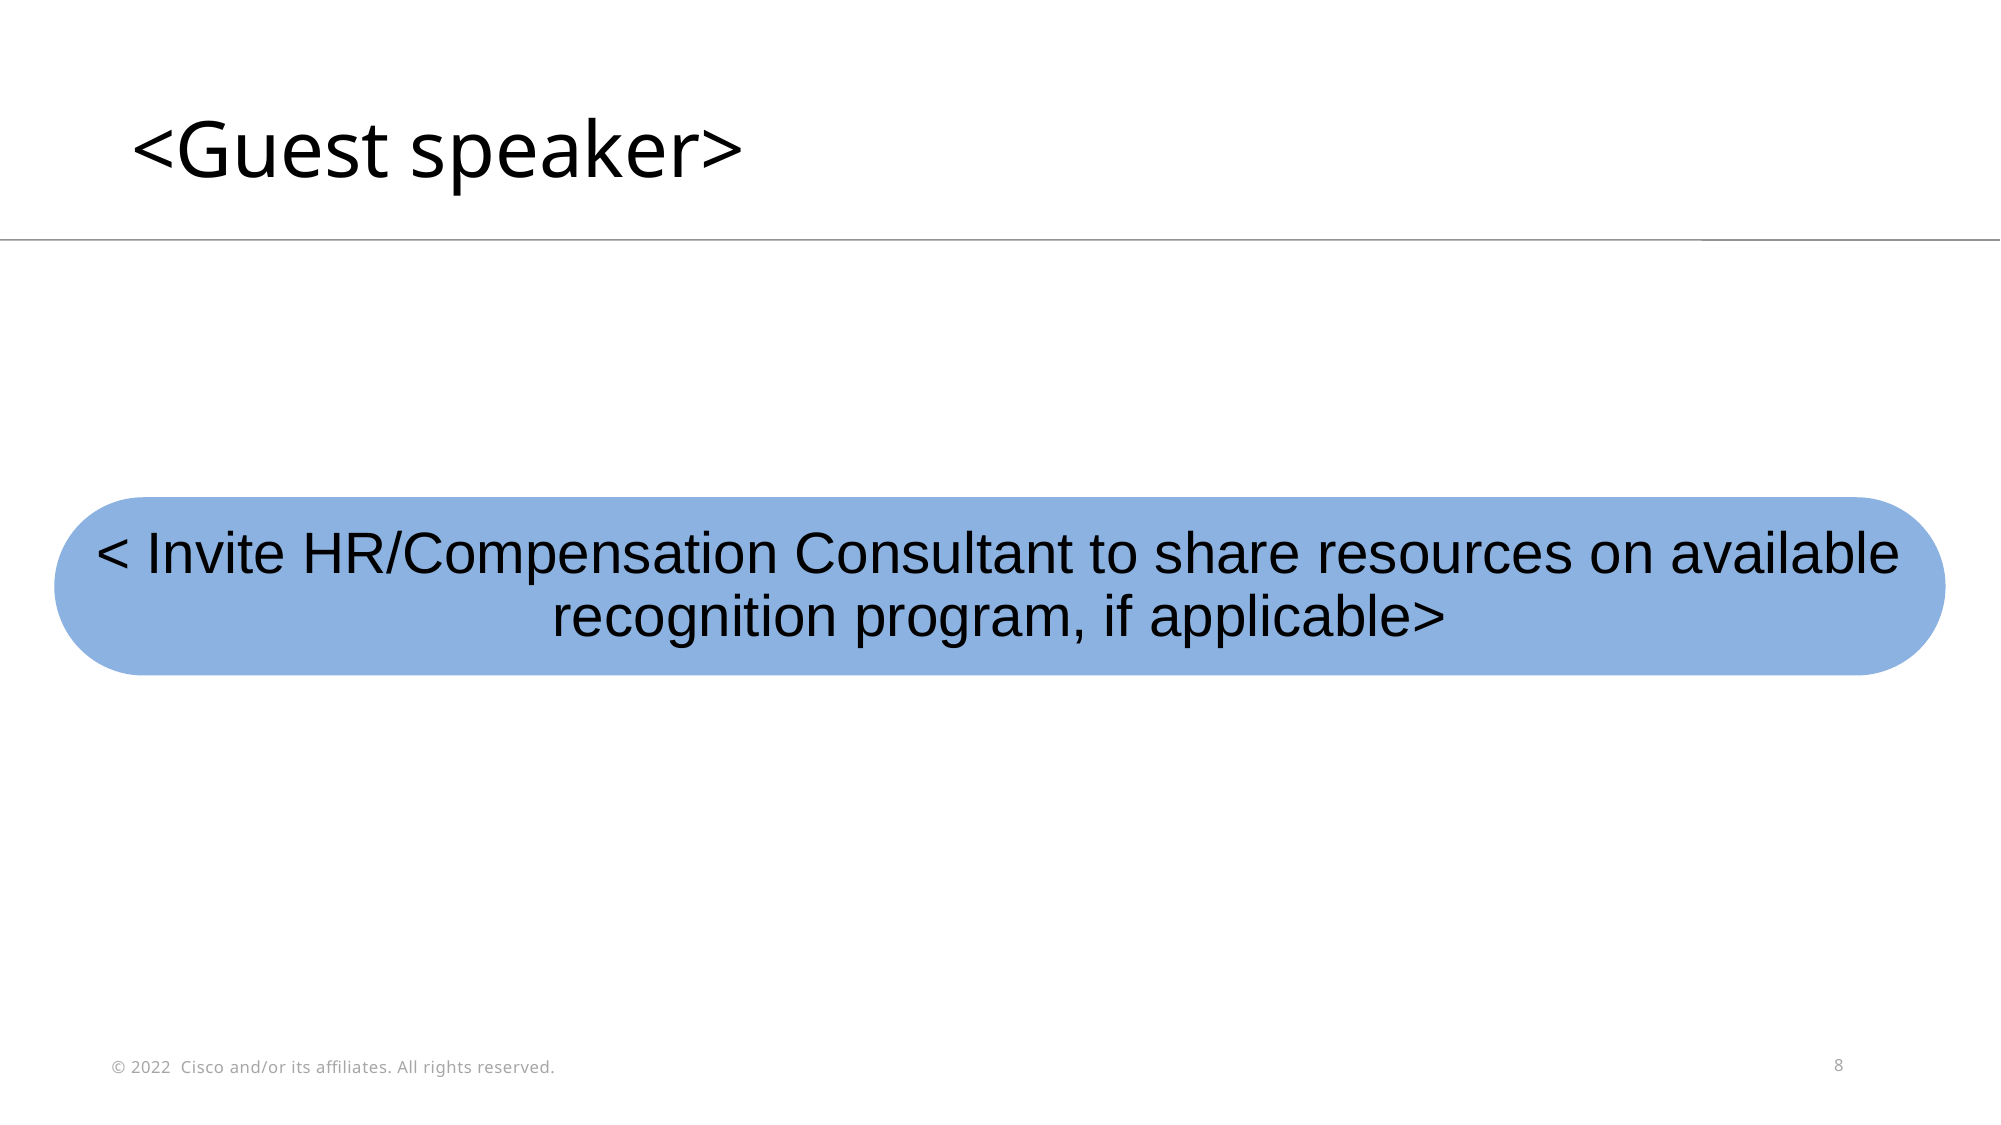

# <Guest speaker>
< Invite HR/Compensation Consultant to share resources on available recognition program, if applicable>